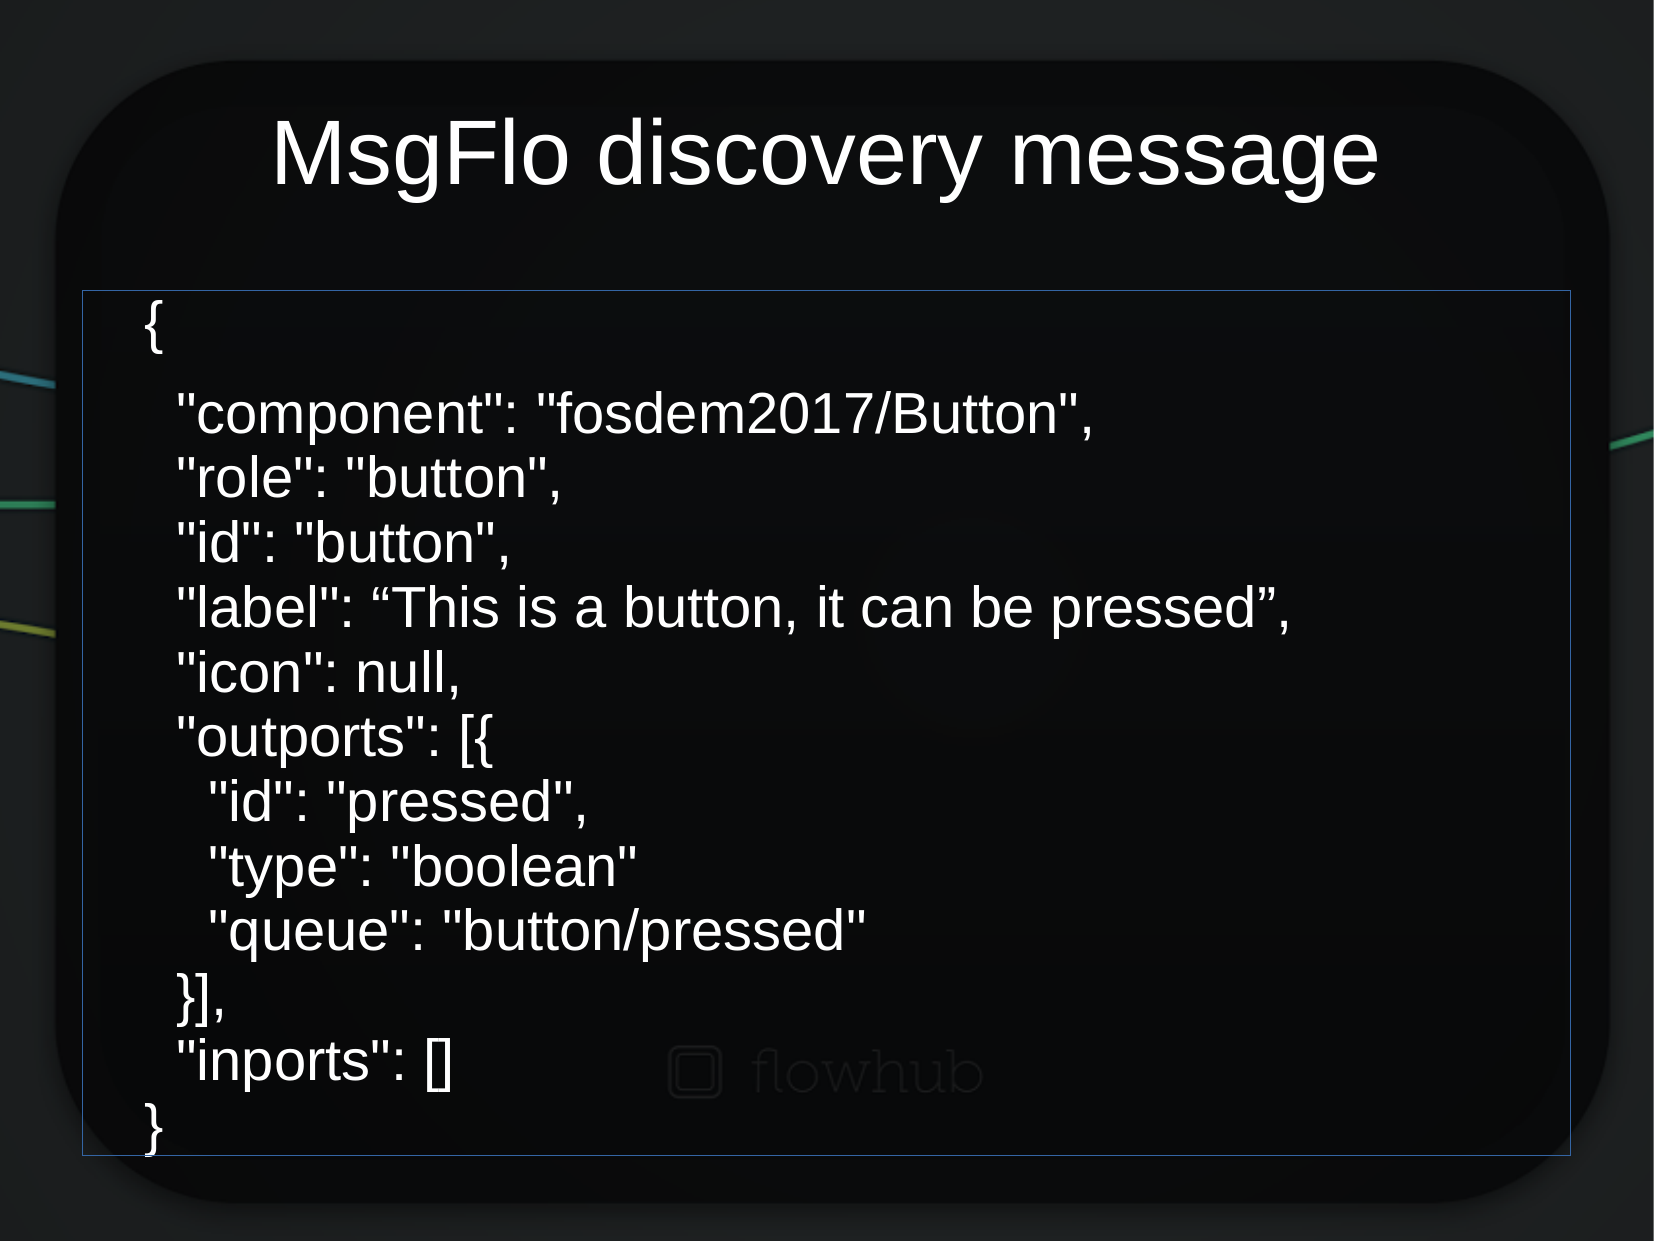

# MsgFlo discovery message
{
 "component": "fosdem2017/Button",
 "role": "button",
 "id": "button",
 "label": “This is a button, it can be pressed”,
 "icon": null,
 "outports": [{
 "id": "pressed",
 "type": "boolean"
 "queue": "button/pressed"
 }],
 "inports": []
}